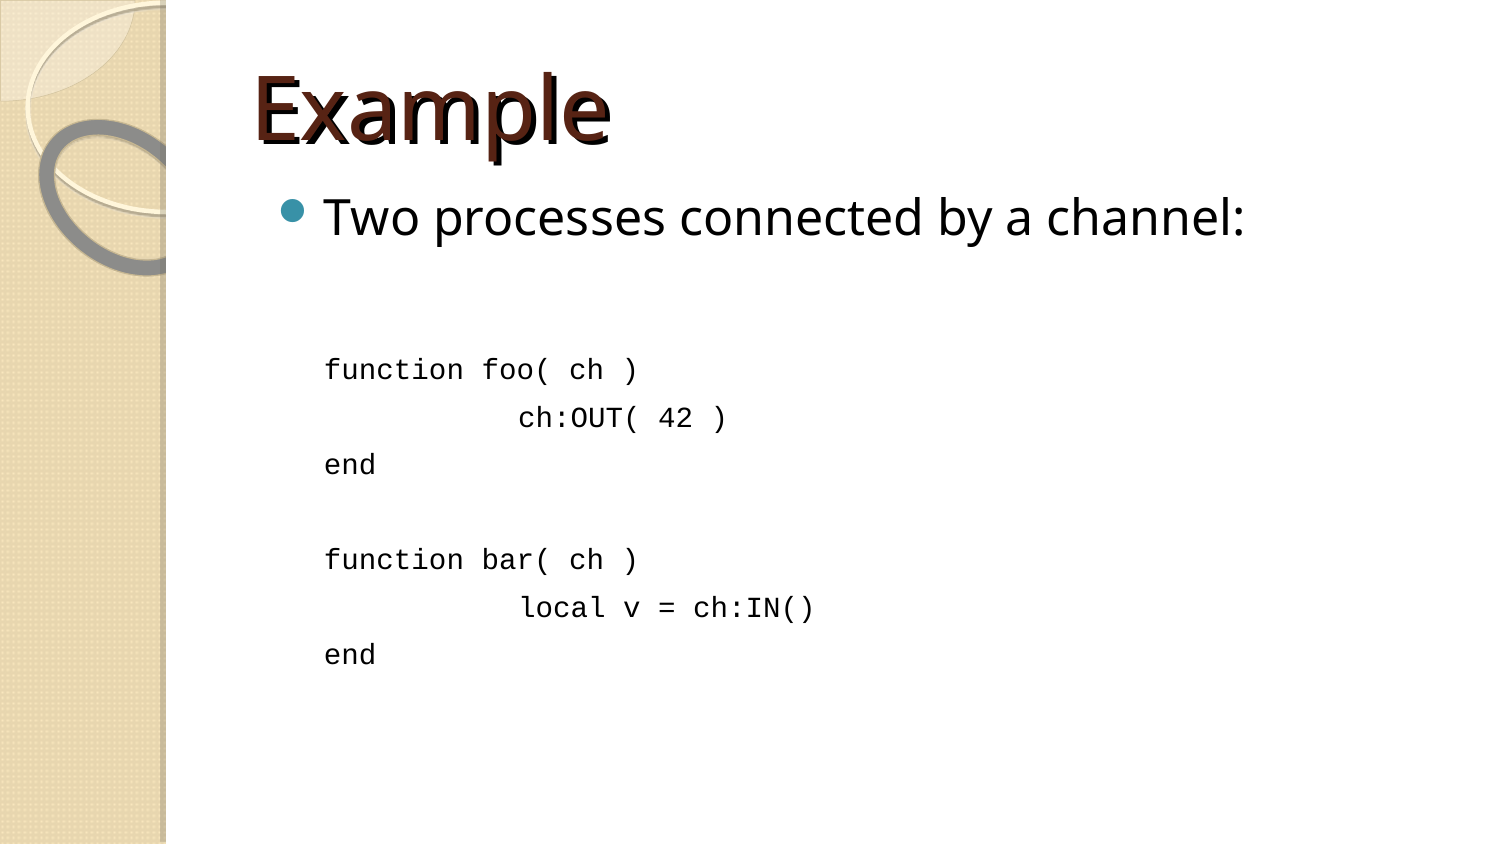

# Example
Two processes connected by a channel:
function foo( ch )
		ch:OUT( 42 )
end
function bar( ch )
		local v = ch:IN()
end